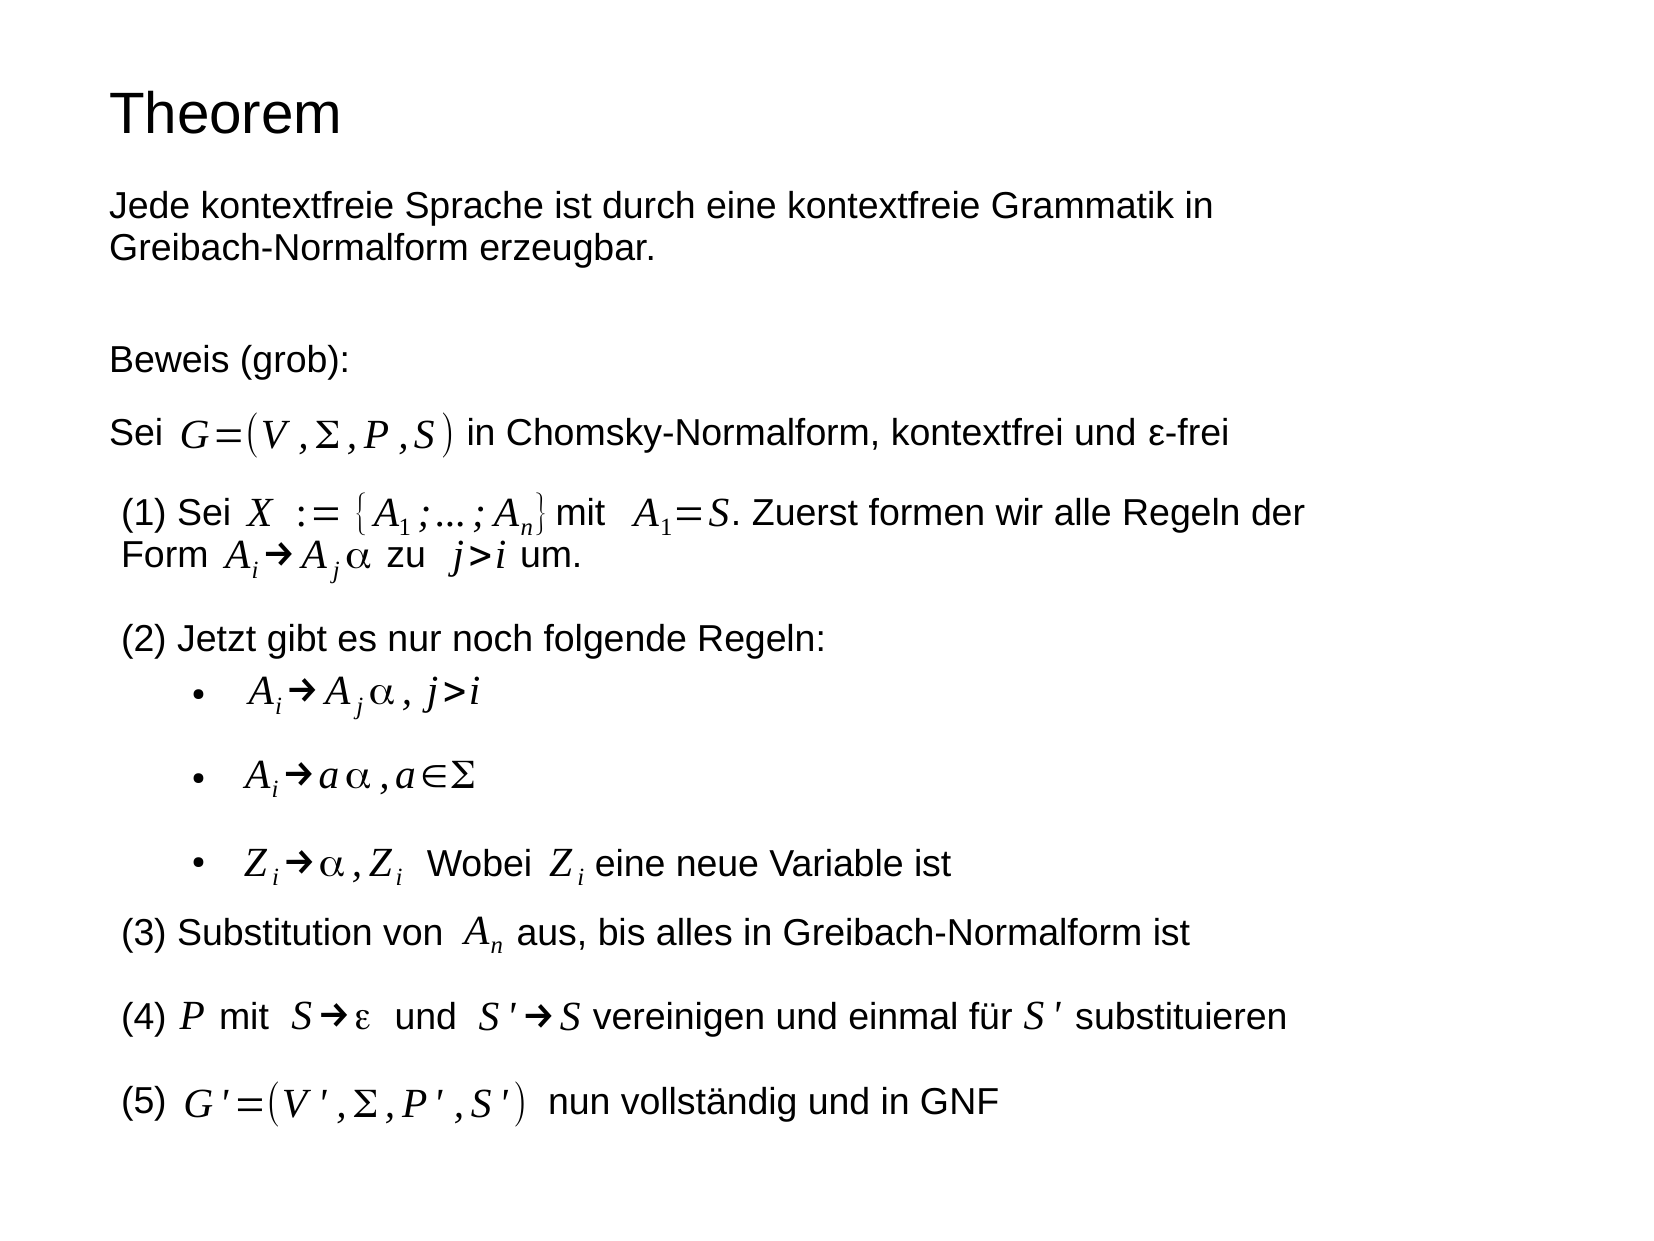

Theorem
Jede kontextfreie Sprache ist durch eine kontextfreie Grammatik in Greibach-Normalform erzeugbar.
Beweis (grob):
Sei in Chomsky-Normalform, kontextfrei und ε-frei
(1) Sei mit . Zuerst formen wir alle Regeln der Form zu um.
(2) Jetzt gibt es nur noch folgende Regeln:
(3) Substitution von aus, bis alles in Greibach-Normalform ist
(4) mit und vereinigen und einmal für substituieren
(5)
 Wobei eine neue Variable ist
nun vollständig und in GNF